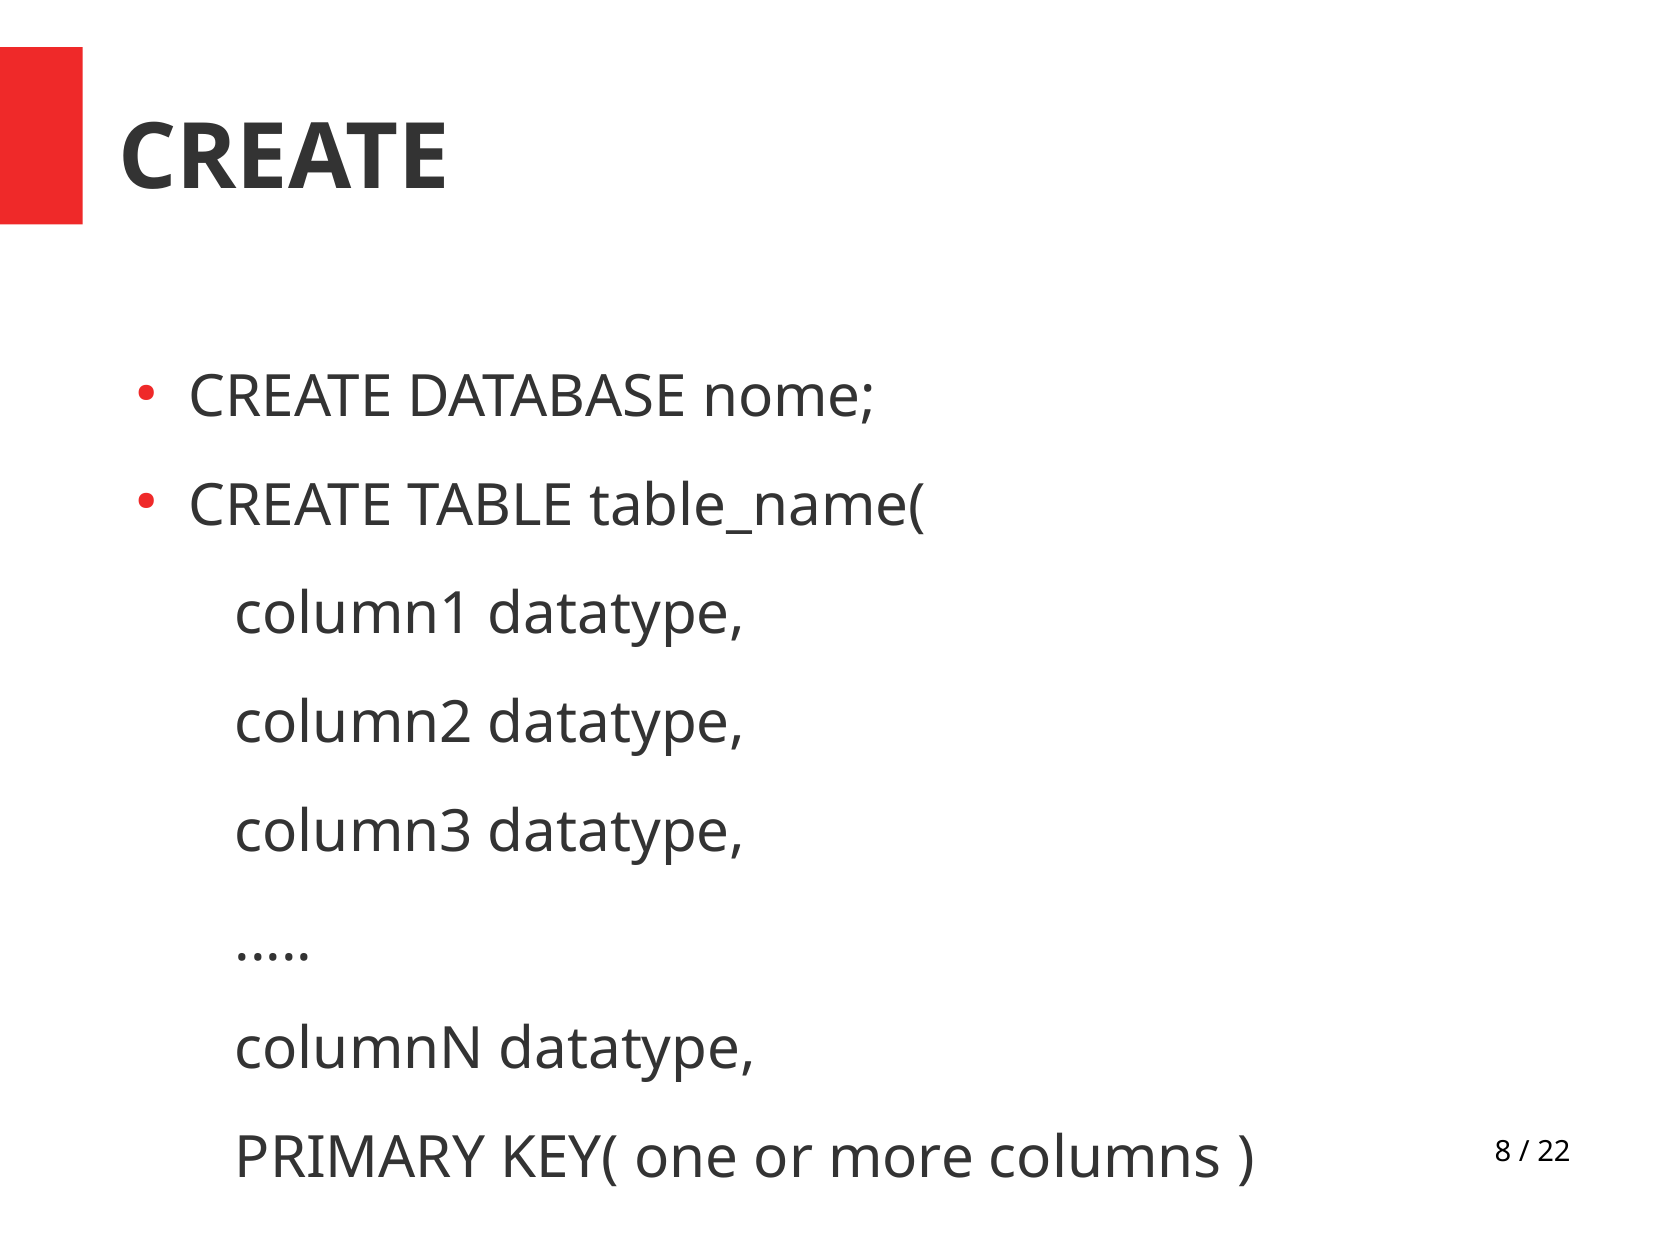

# CREATE
CREATE DATABASE nome;
CREATE TABLE table_name(
 column1 datatype,
 column2 datatype,
 column3 datatype,
 .....
 columnN datatype,
 PRIMARY KEY( one or more columns )
);
8